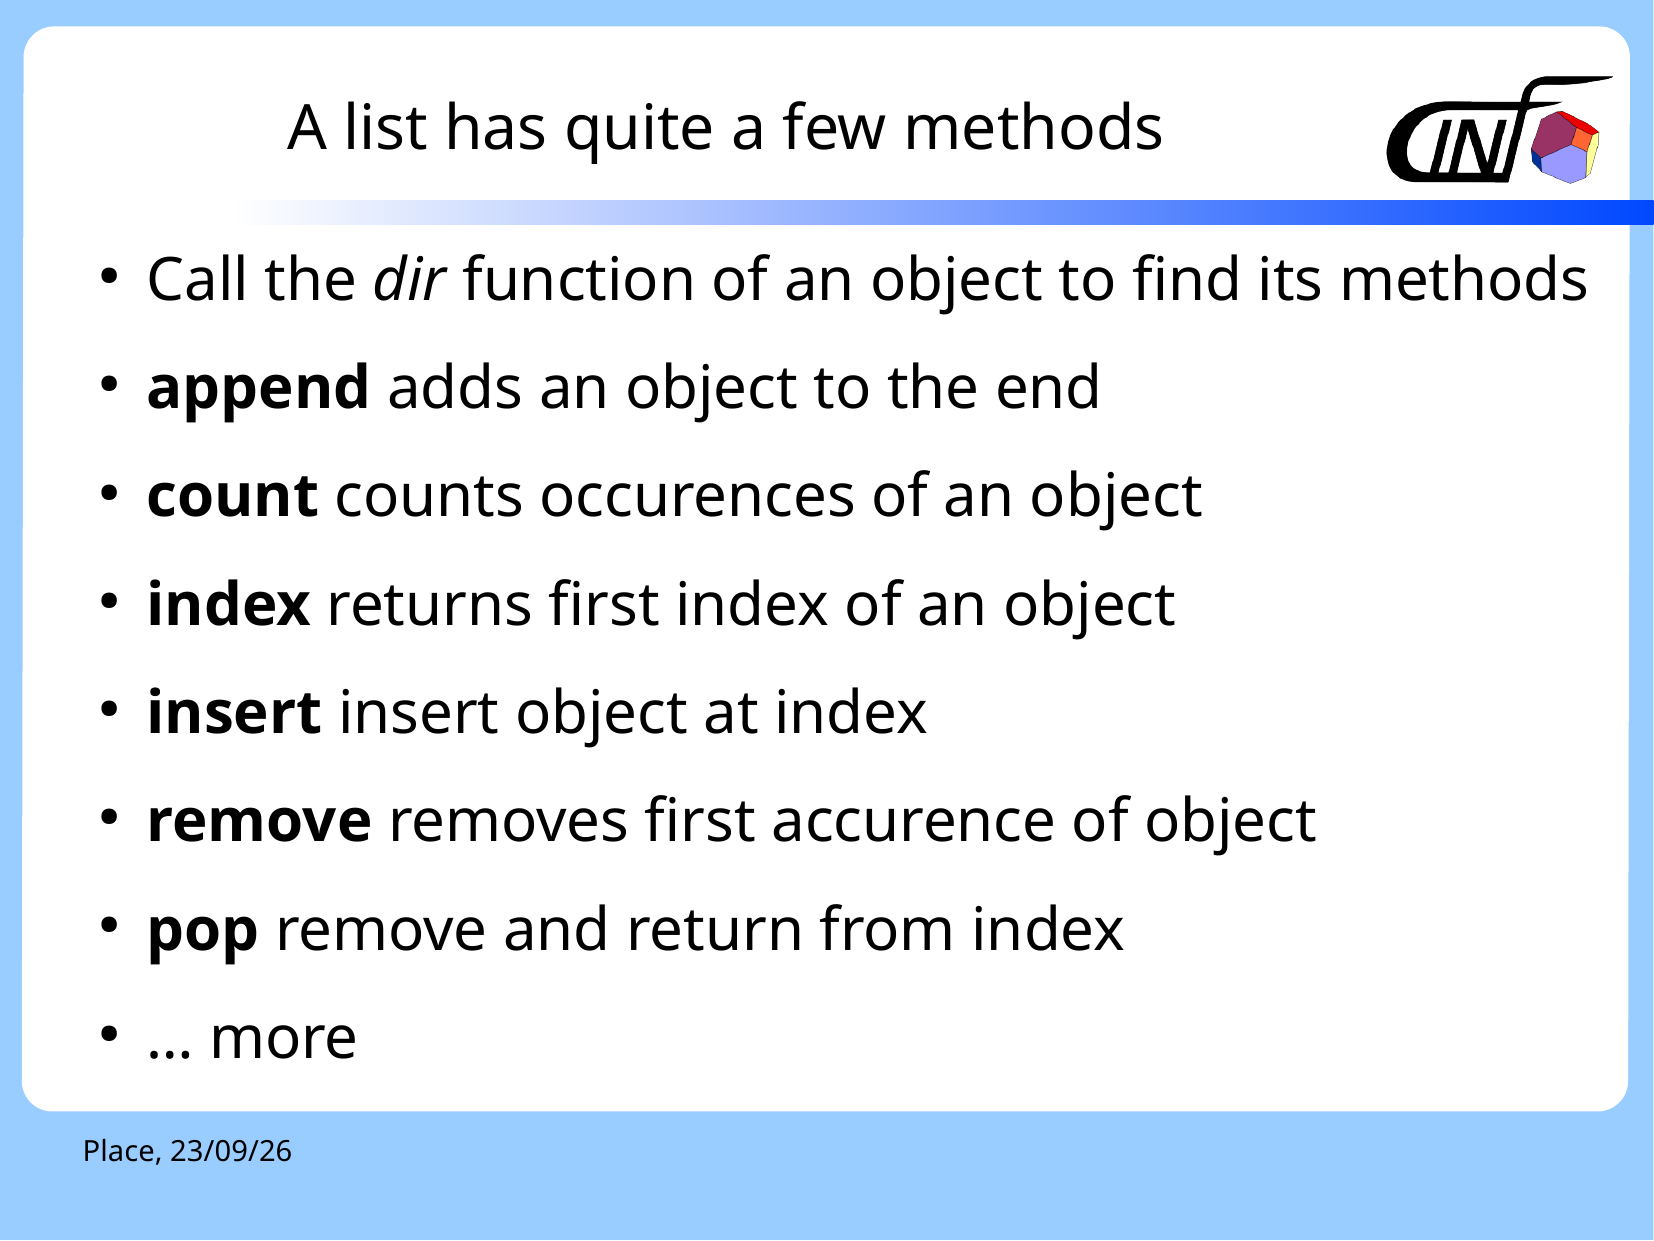

# A list has quite a few methods
Call the dir function of an object to find its methods
append adds an object to the end
count counts occurences of an object
index returns first index of an object
insert insert object at index
remove removes first accurence of object
pop remove and return from index
… more